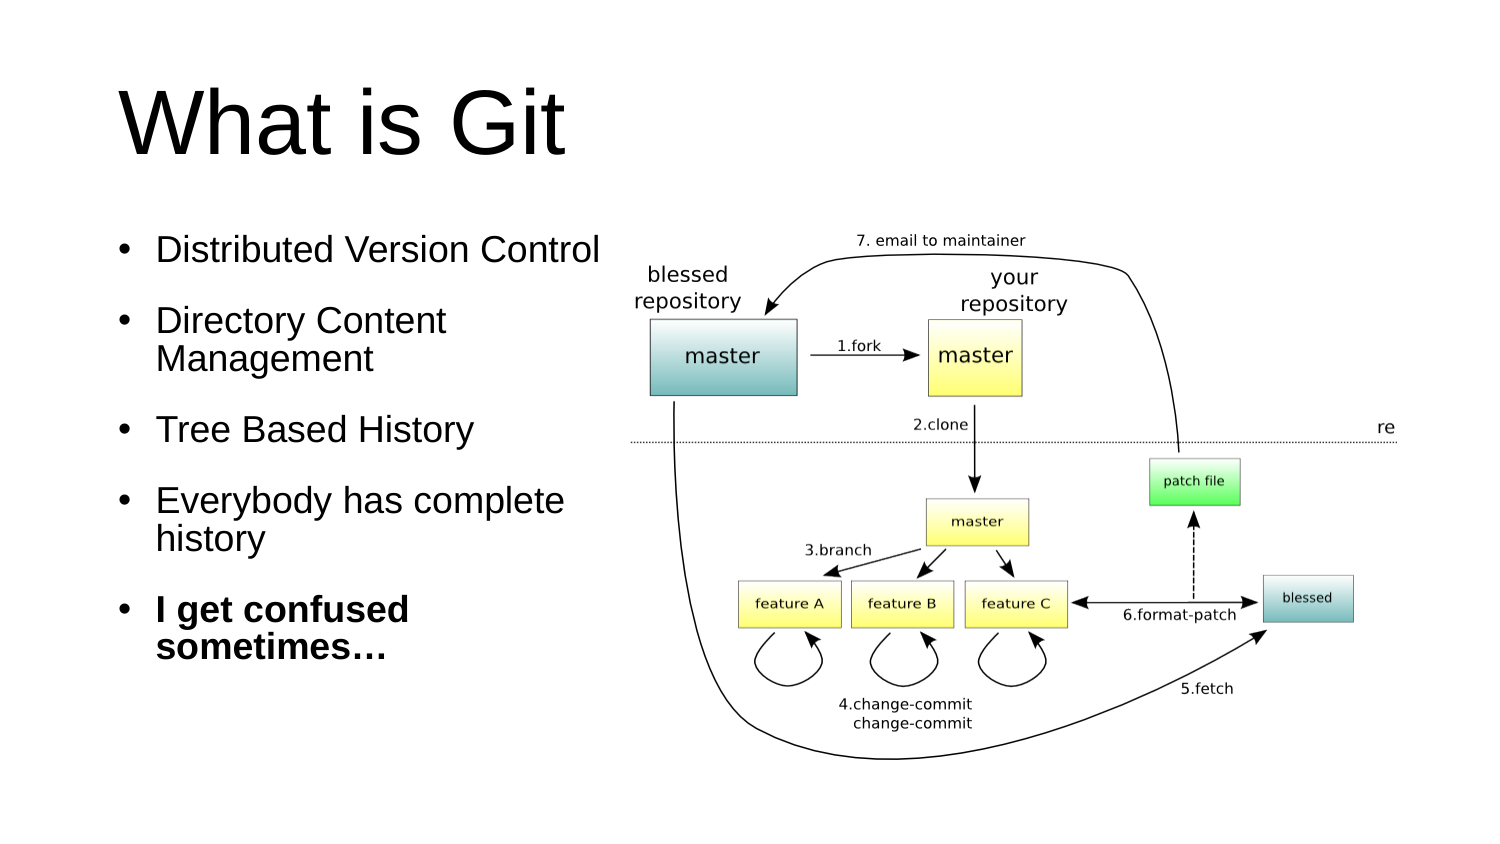

What is Git
Distributed Version Control
Directory Content Management
Tree Based History
Everybody has complete history
I get confused sometimes…